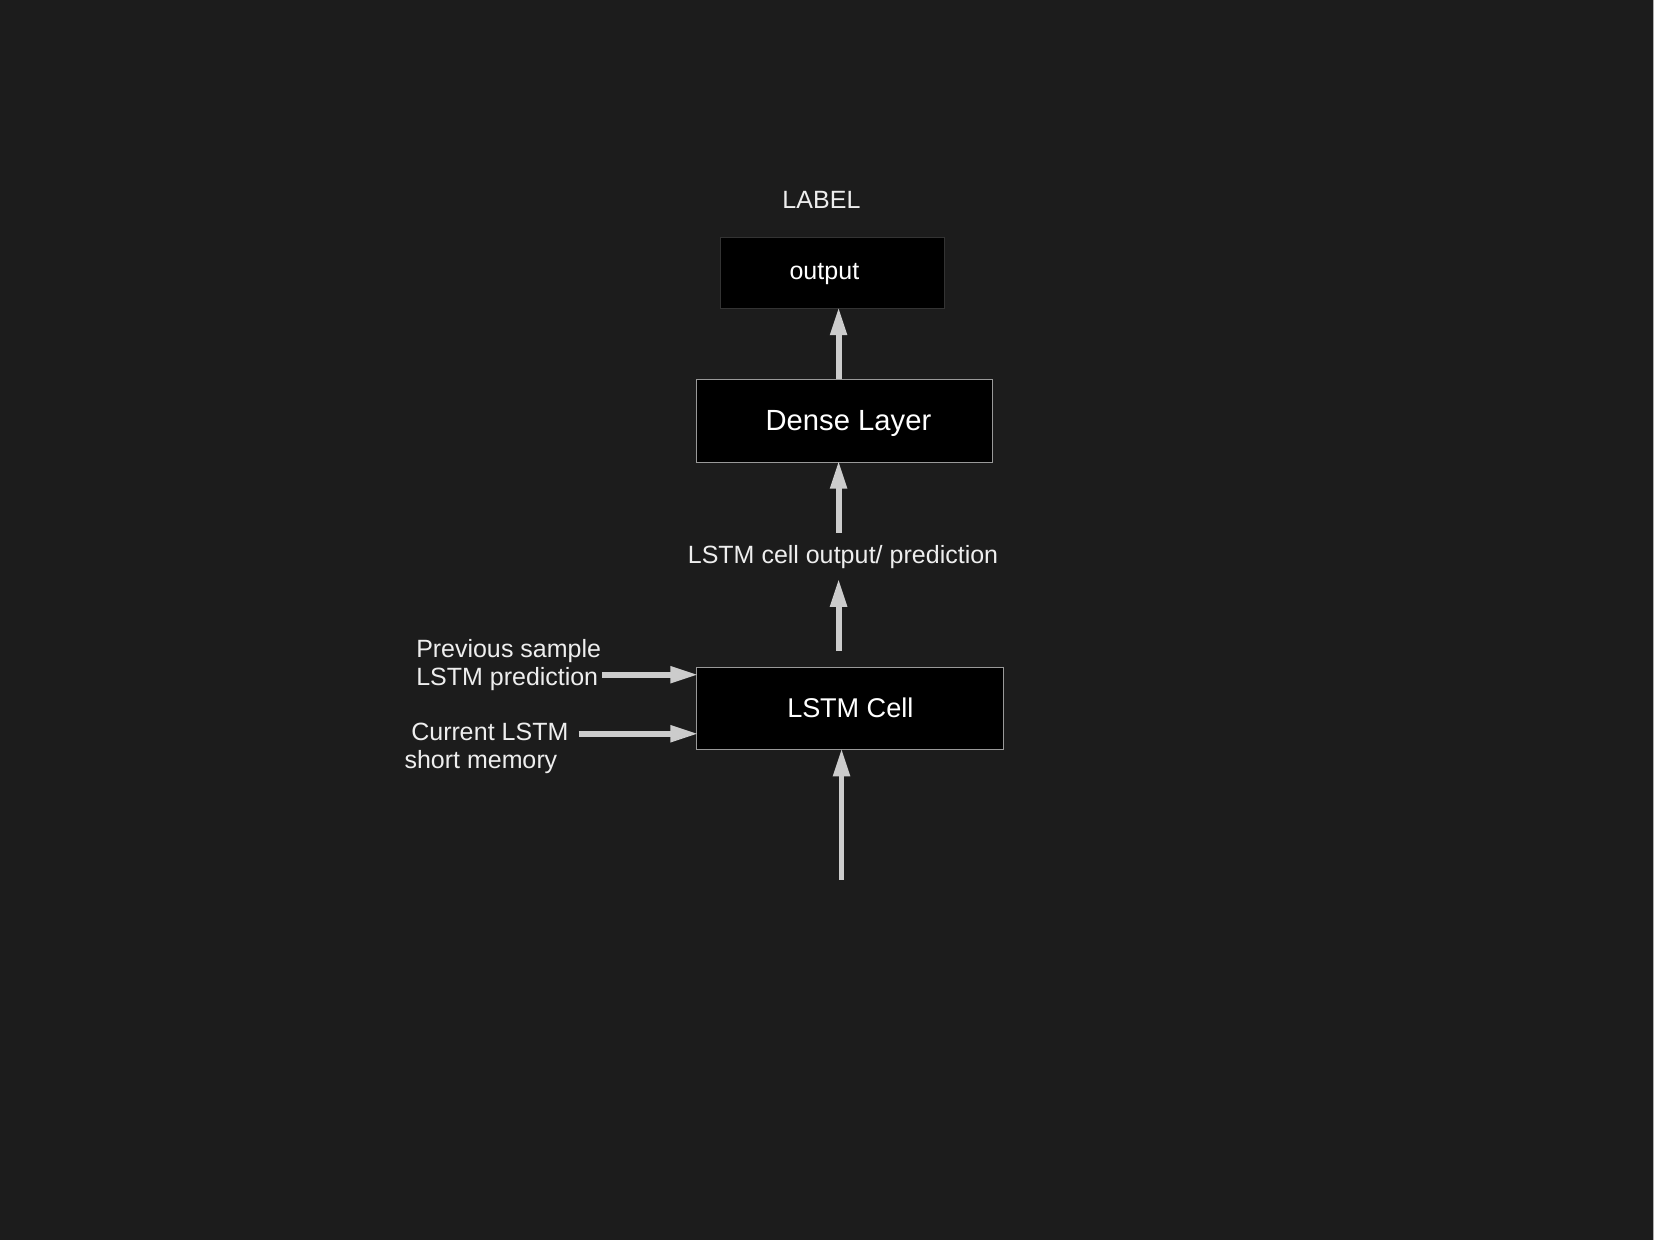

LABEL
 output
 Dense Layer
LSTM cell output/ prediction
Previous sample LSTM prediction
LSTM Cell
 Current LSTM short memory